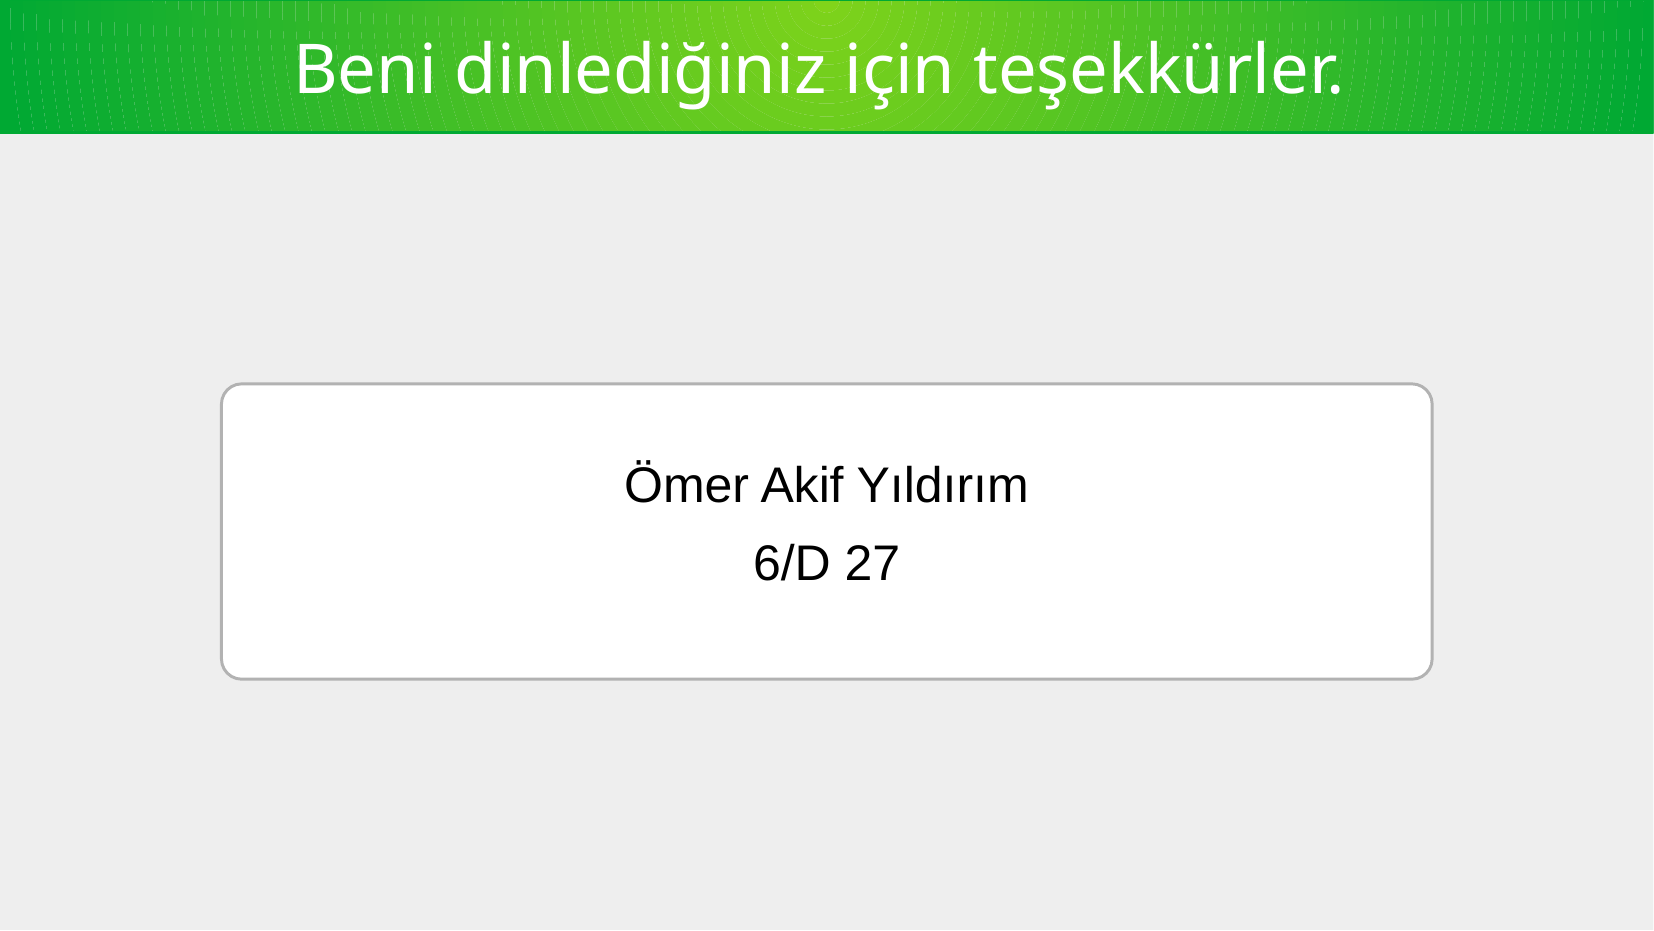

# Beni dinlediğiniz için teşekkürler.
Ömer Akif Yıldırım
6/D 27